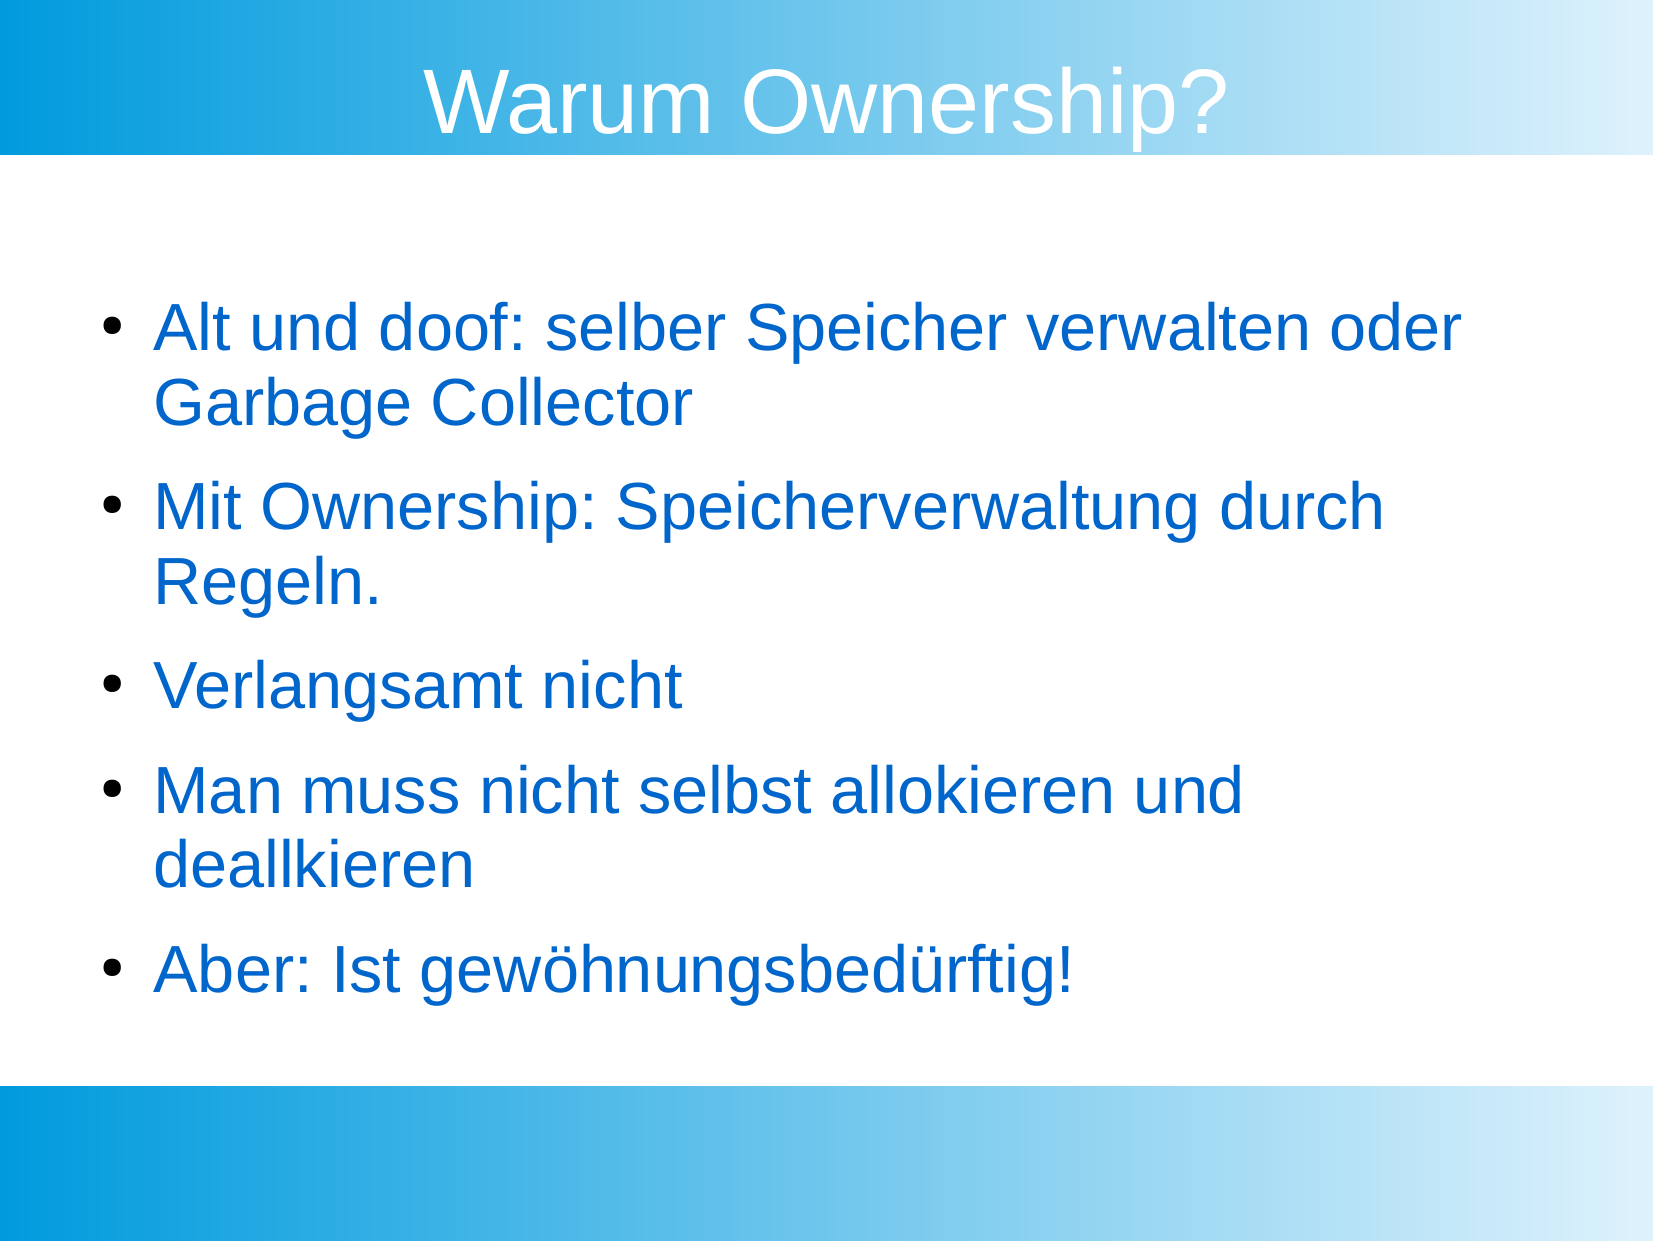

# Warum Ownership?
Alt und doof: selber Speicher verwalten oder Garbage Collector
Mit Ownership: Speicherverwaltung durch Regeln.
Verlangsamt nicht
Man muss nicht selbst allokieren und deallkieren
Aber: Ist gewöhnungsbedürftig!